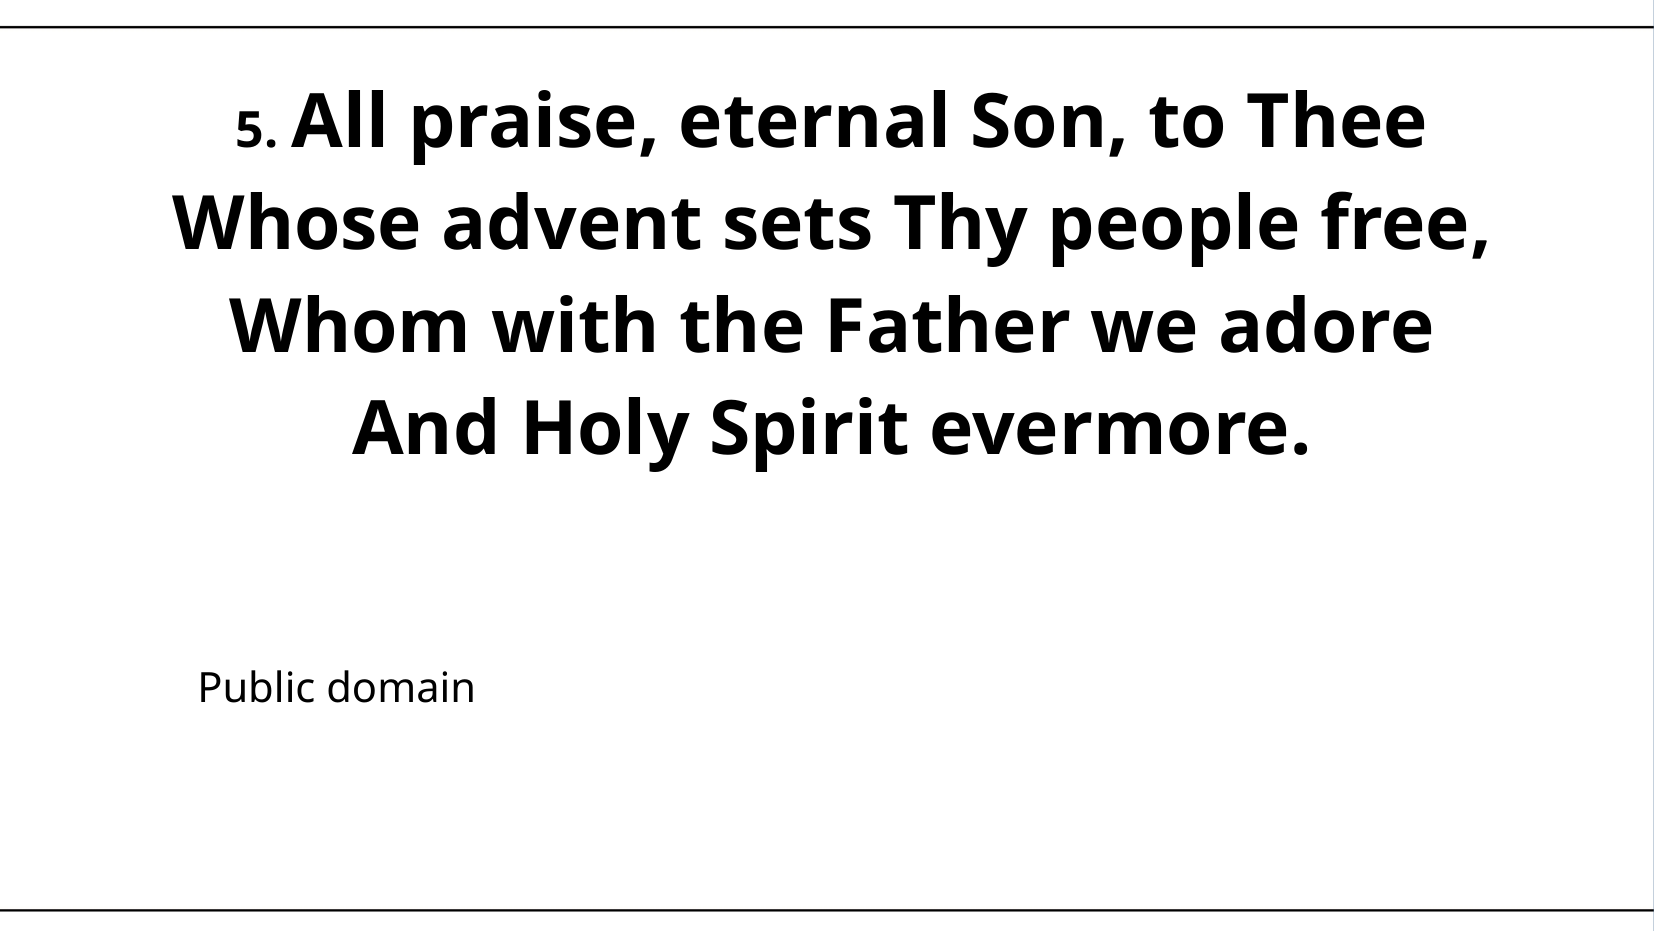

5. All praise, eternal Son, to Thee
Whose advent sets Thy people free,
Whom with the Father we adore
And Holy Spirit evermore.
 Public domain